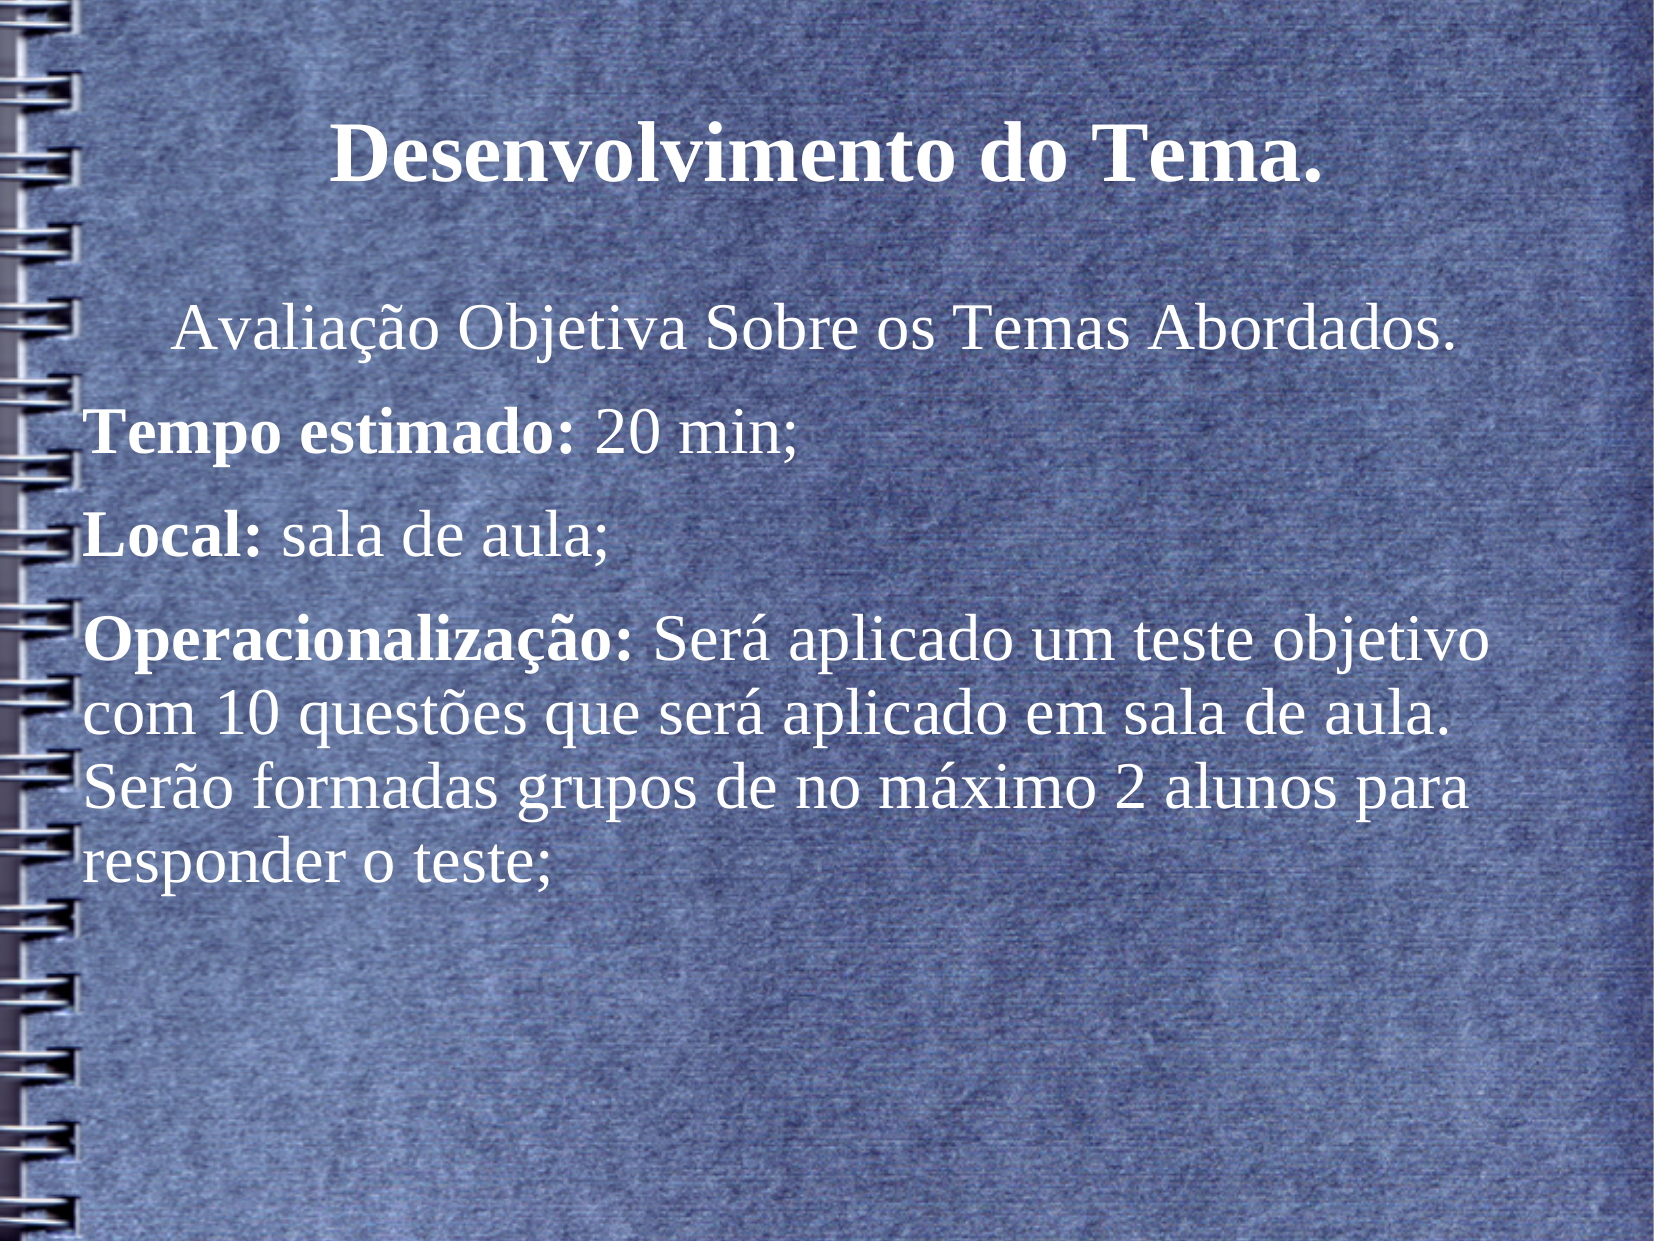

# Desenvolvimento do Tema.
 Avaliação Objetiva Sobre os Temas Abordados.
Tempo estimado: 20 min;
Local: sala de aula;
Operacionalização: Será aplicado um teste objetivo com 10 questões que será aplicado em sala de aula. Serão formadas grupos de no máximo 2 alunos para responder o teste;